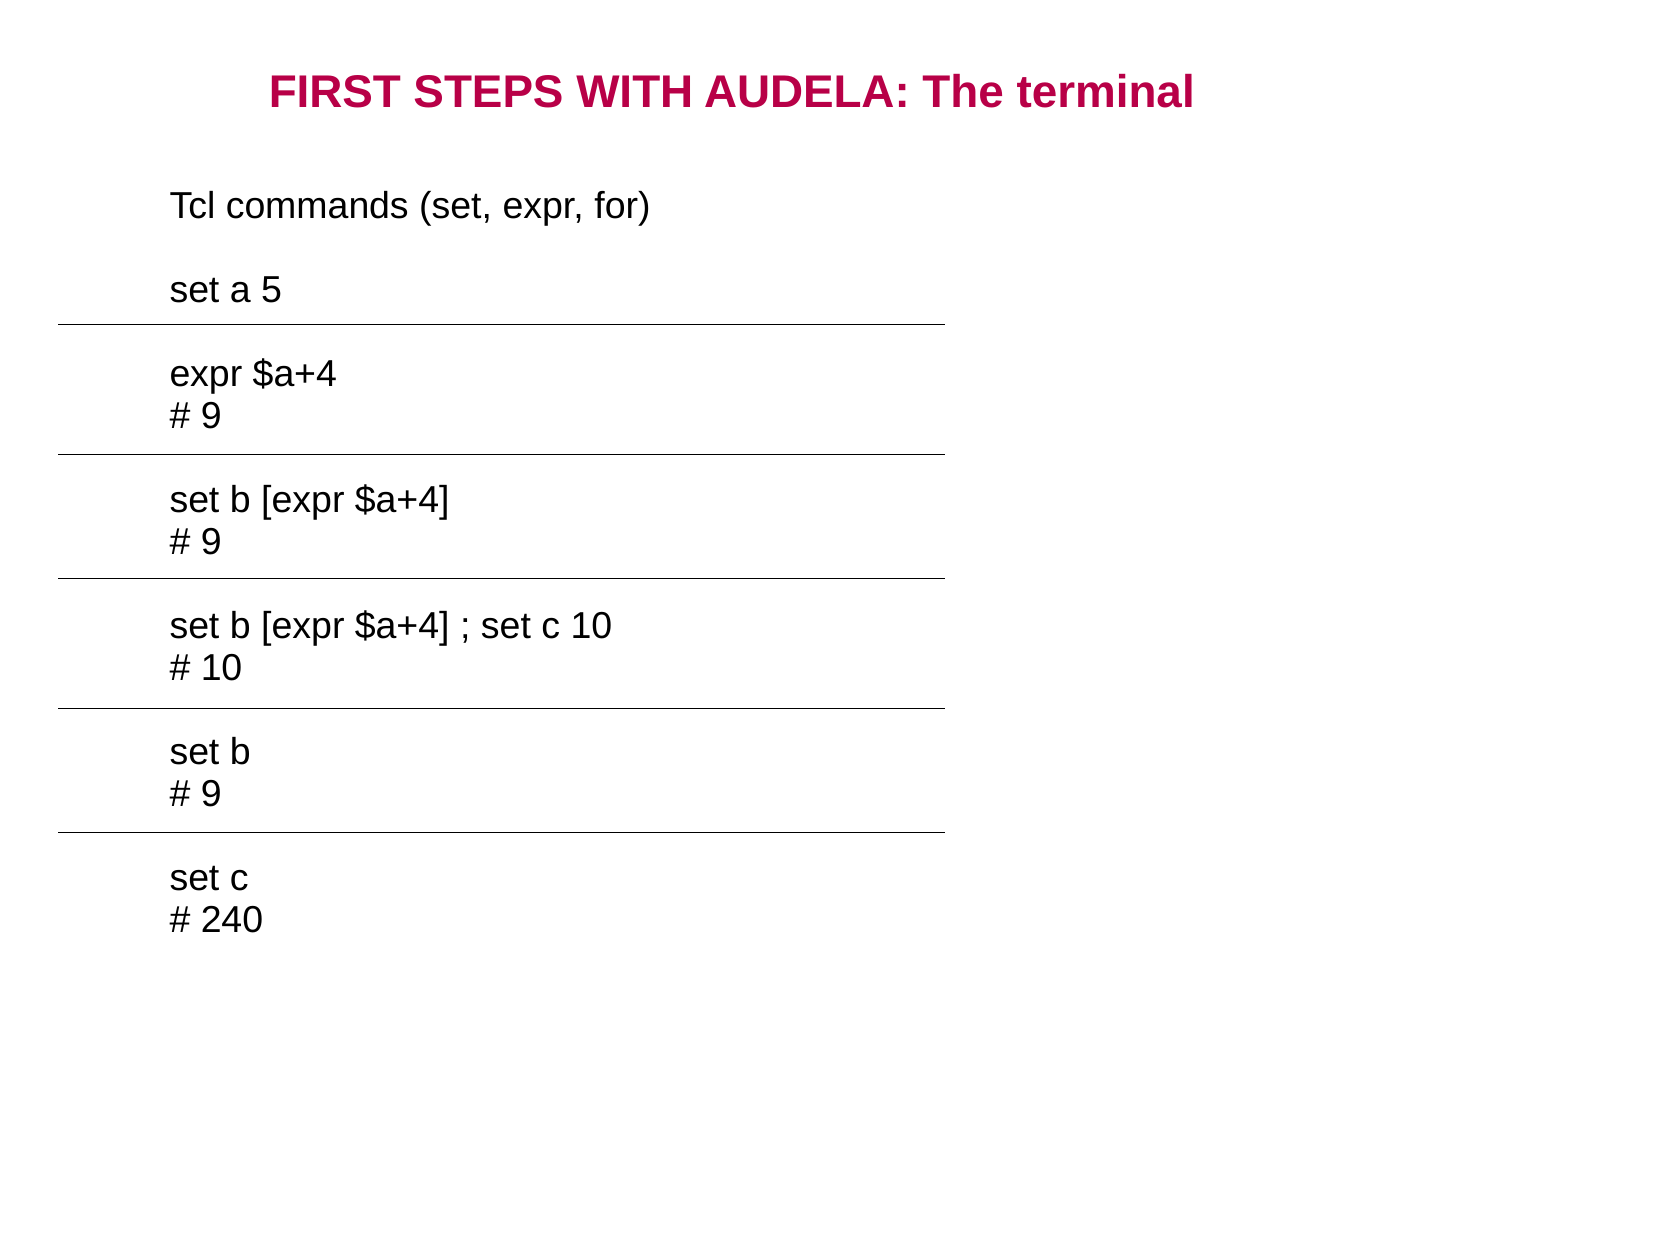

FIRST STEPS WITH AUDELA: The terminal
Tcl commands (set, expr, for)
set a 5
expr $a+4
# 9
set b [expr $a+4]
# 9
set b [expr $a+4] ; set c 10
# 10
set b
# 9
set c
# 240